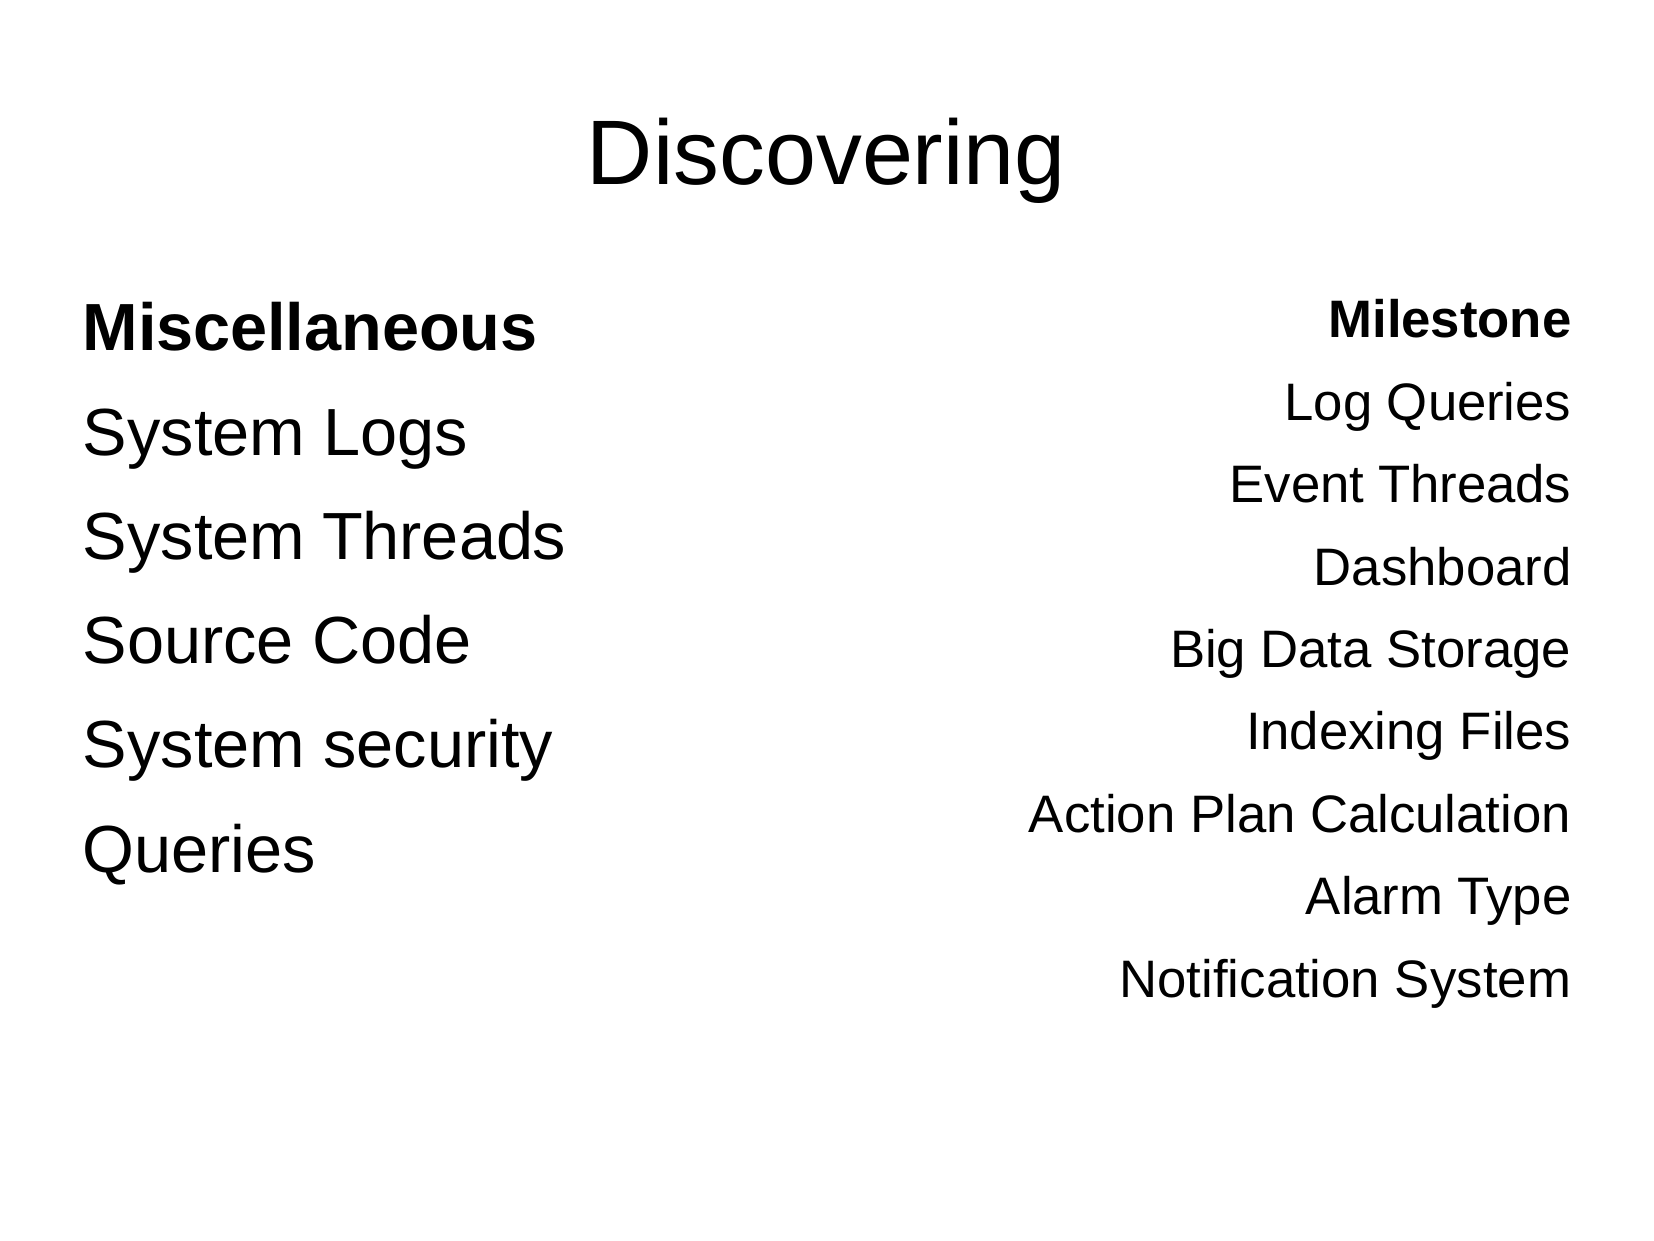

# Discovering
Miscellaneous
System Logs
System Threads
Source Code
System security
Queries
Milestone
Log Queries
Event Threads
Dashboard
Big Data Storage
Indexing Files
Action Plan Calculation
Alarm Type
Notification System